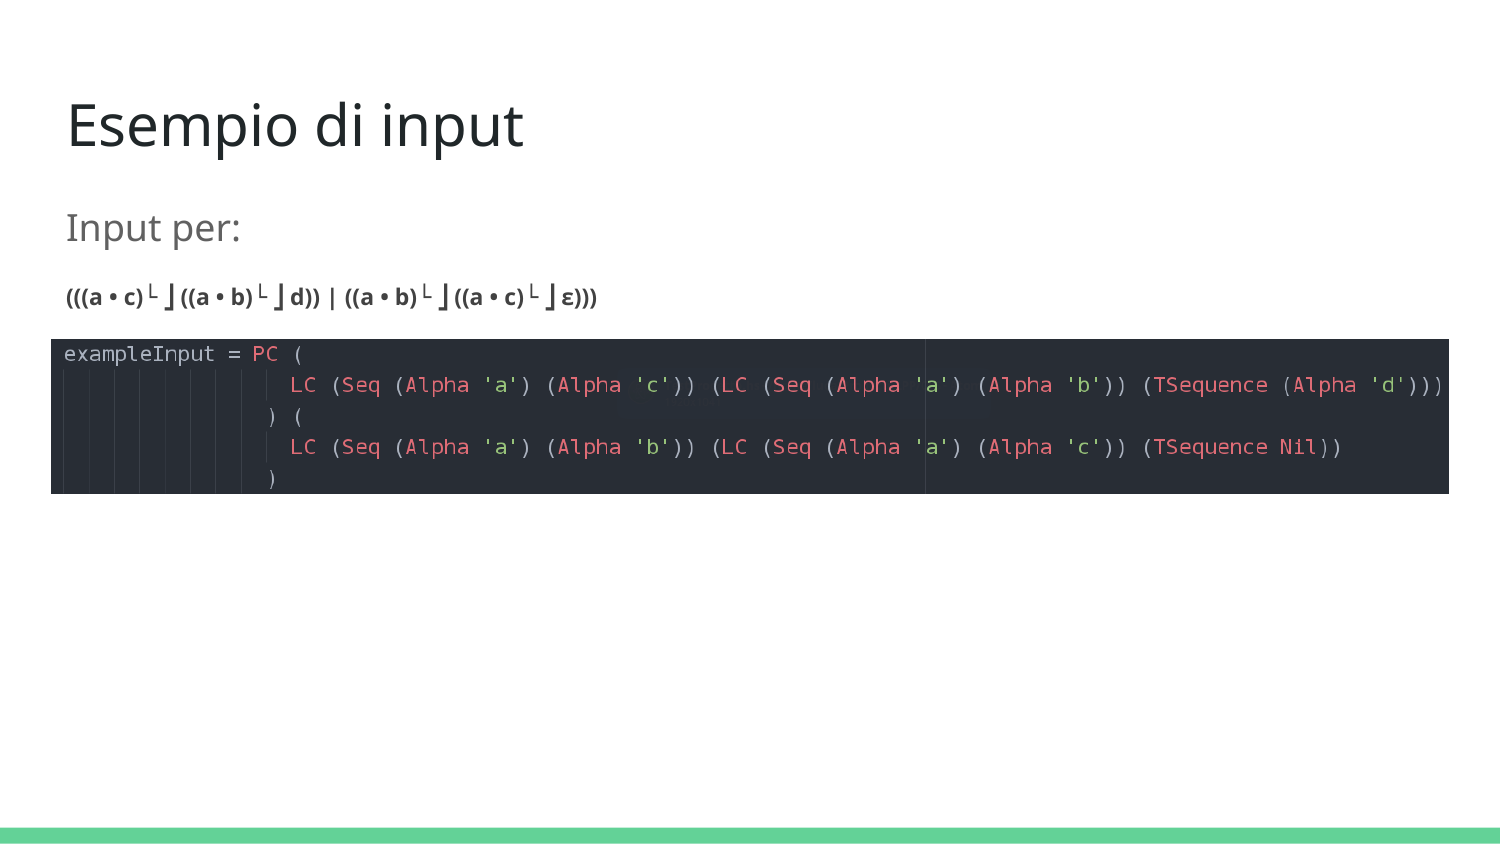

# Esempio di input
Input per:
(((a • c)└ ⎦ ((a • b)└ ⎦ d)) | ((a • b)└ ⎦ ((a • c)└ ⎦ ε)))